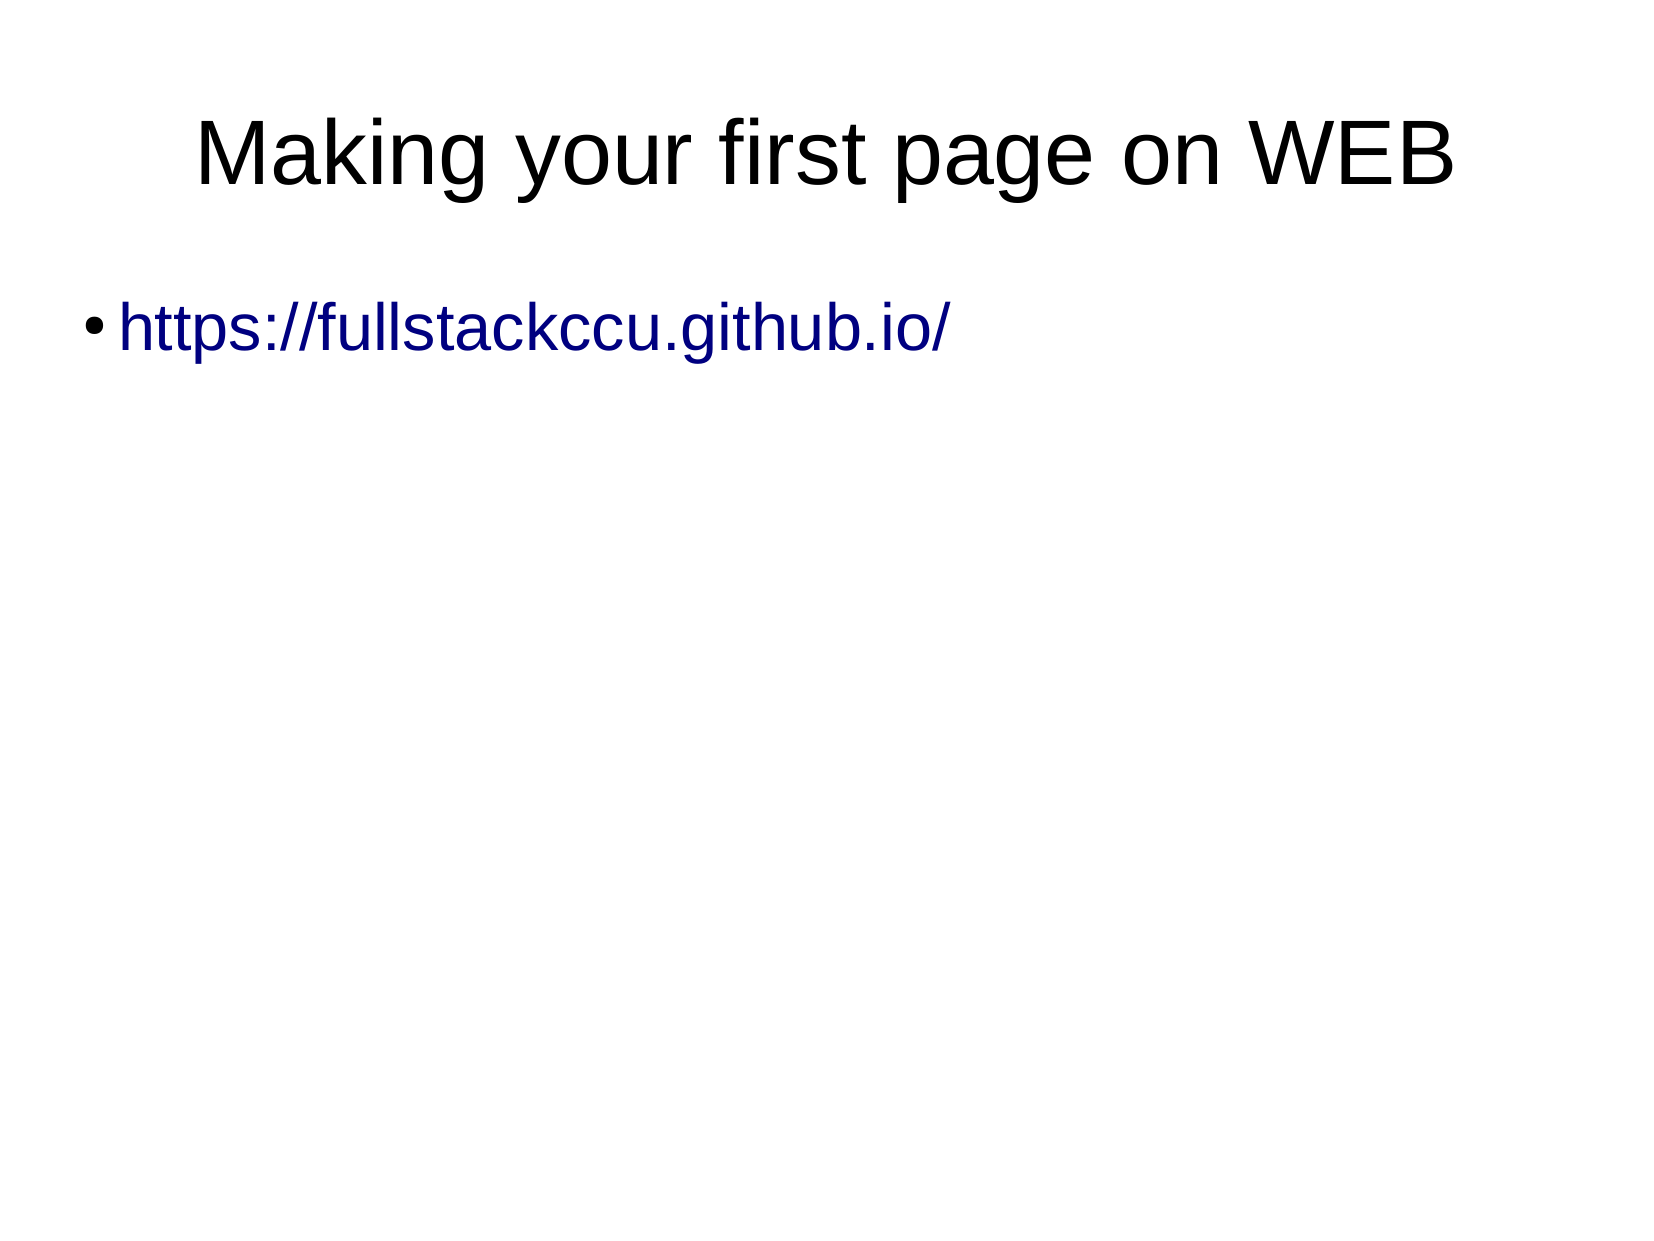

# Making your first page on WEB
https://fullstackccu.github.io/